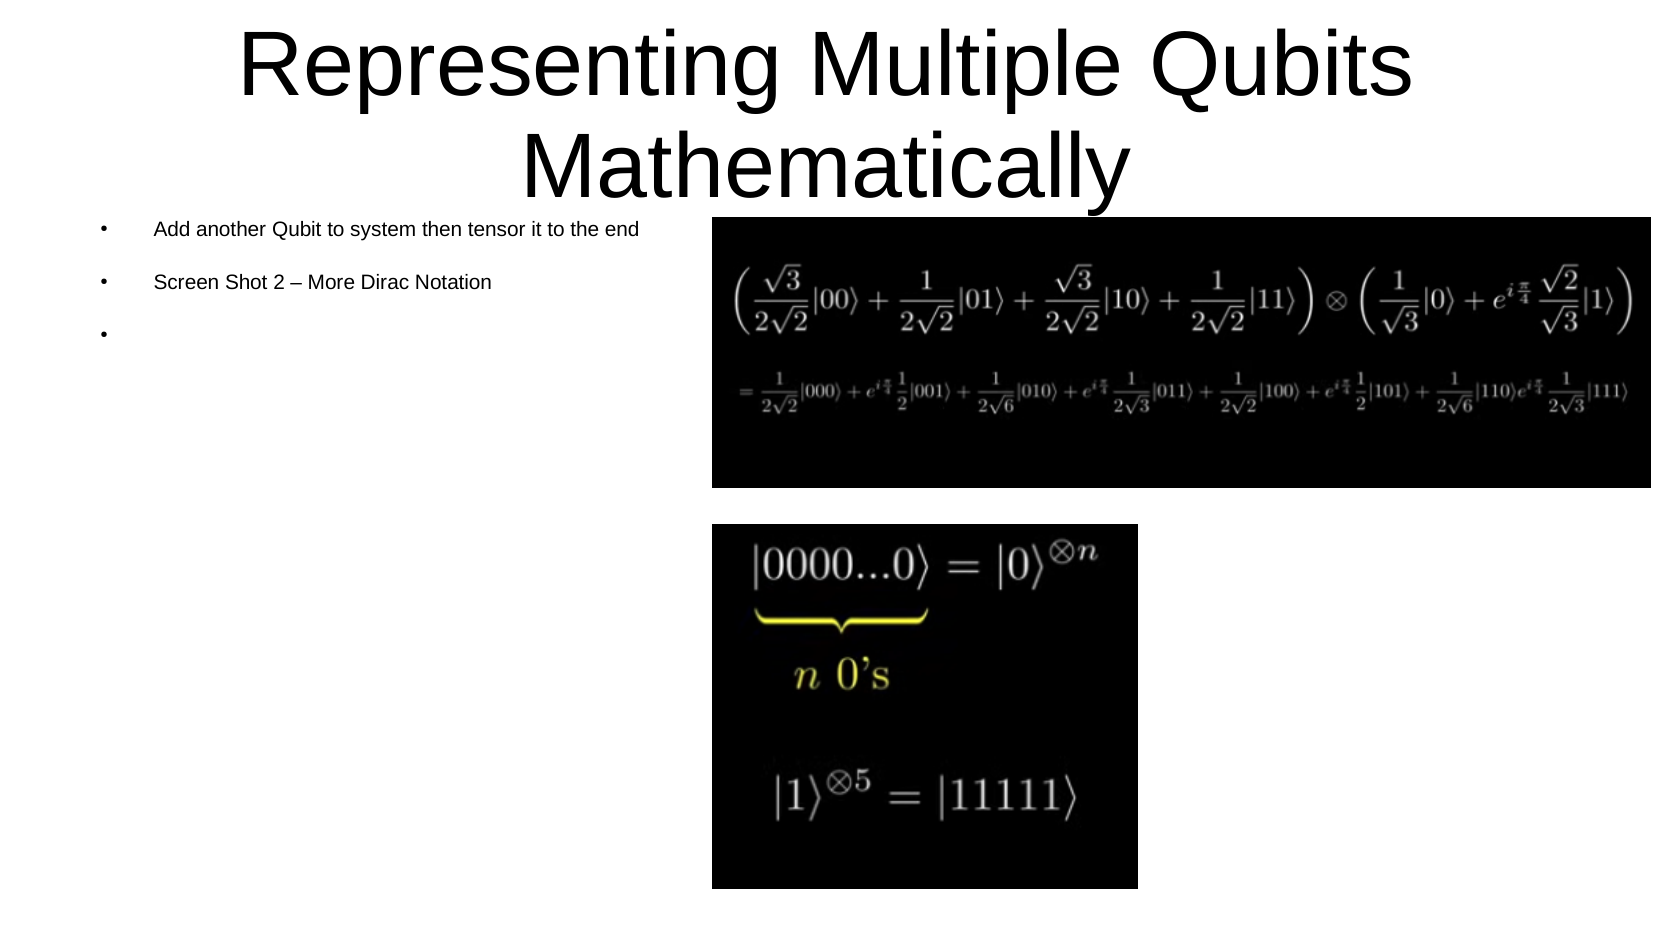

# Representing Multiple Qubits Mathematically
Add another Qubit to system then tensor it to the end
Screen Shot 2 – More Dirac Notation